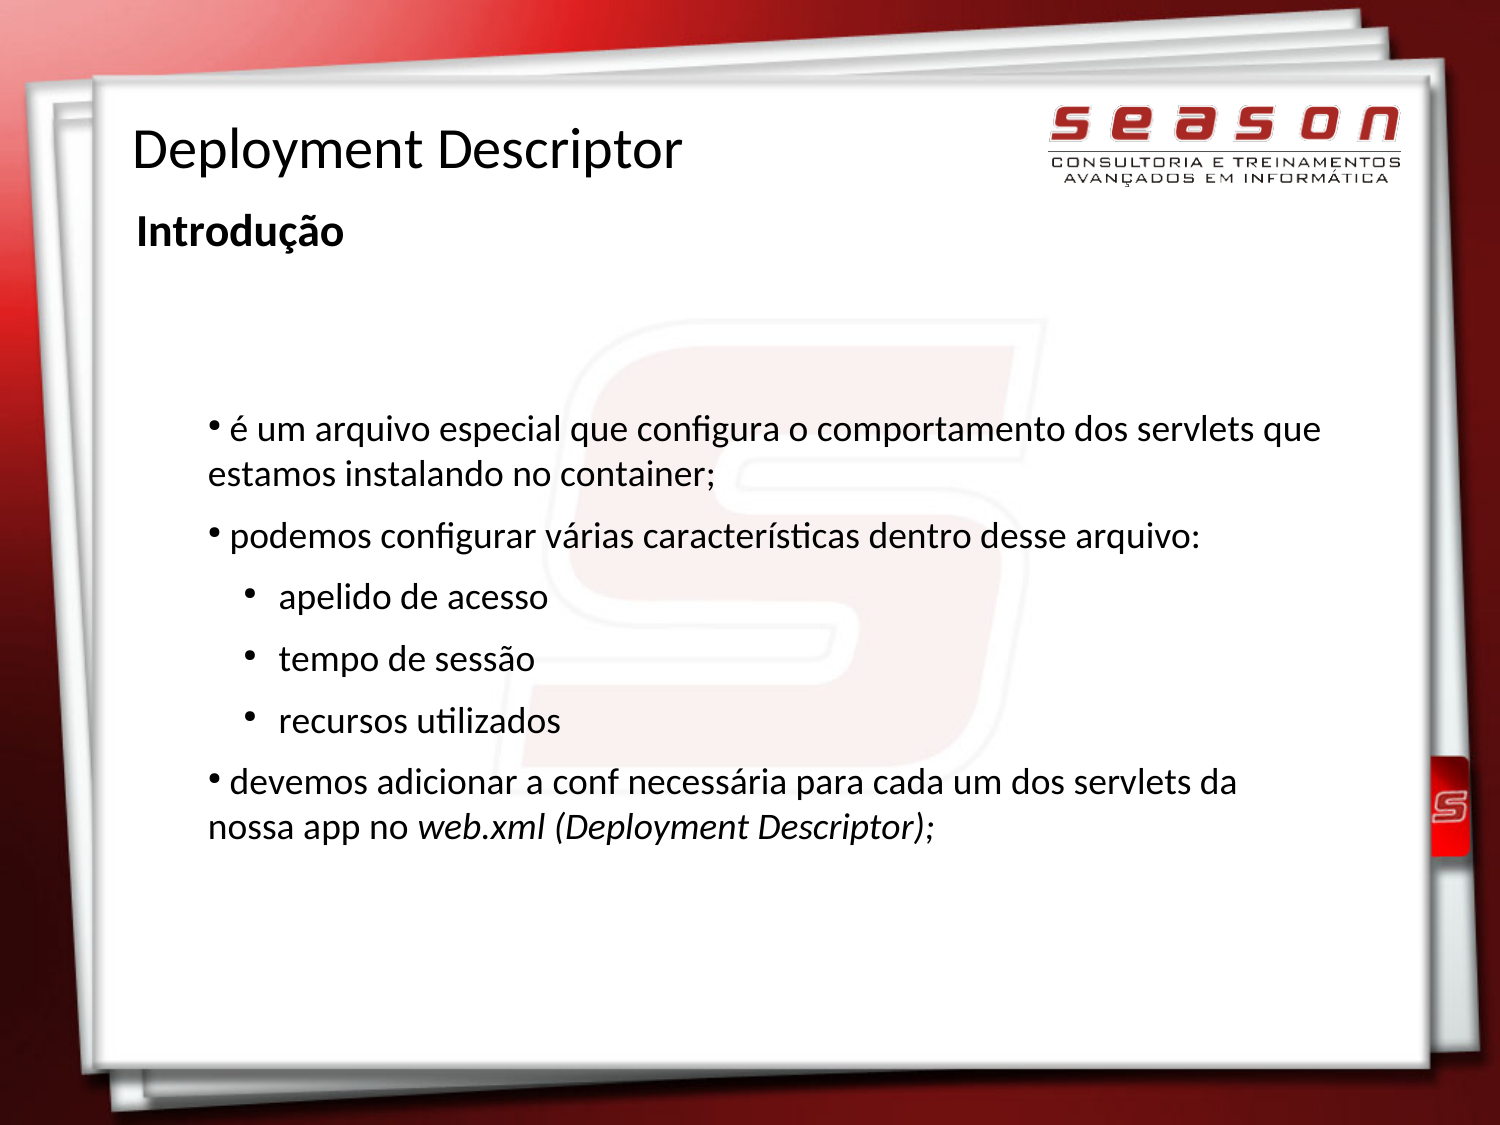

# Deployment Descriptor
Introdução
 é um arquivo especial que configura o comportamento dos servlets que estamos instalando no container;
 podemos configurar várias características dentro desse arquivo:
apelido de acesso
tempo de sessão
recursos utilizados
 devemos adicionar a conf necessária para cada um dos servlets da nossa app no web.xml (Deployment Descriptor);